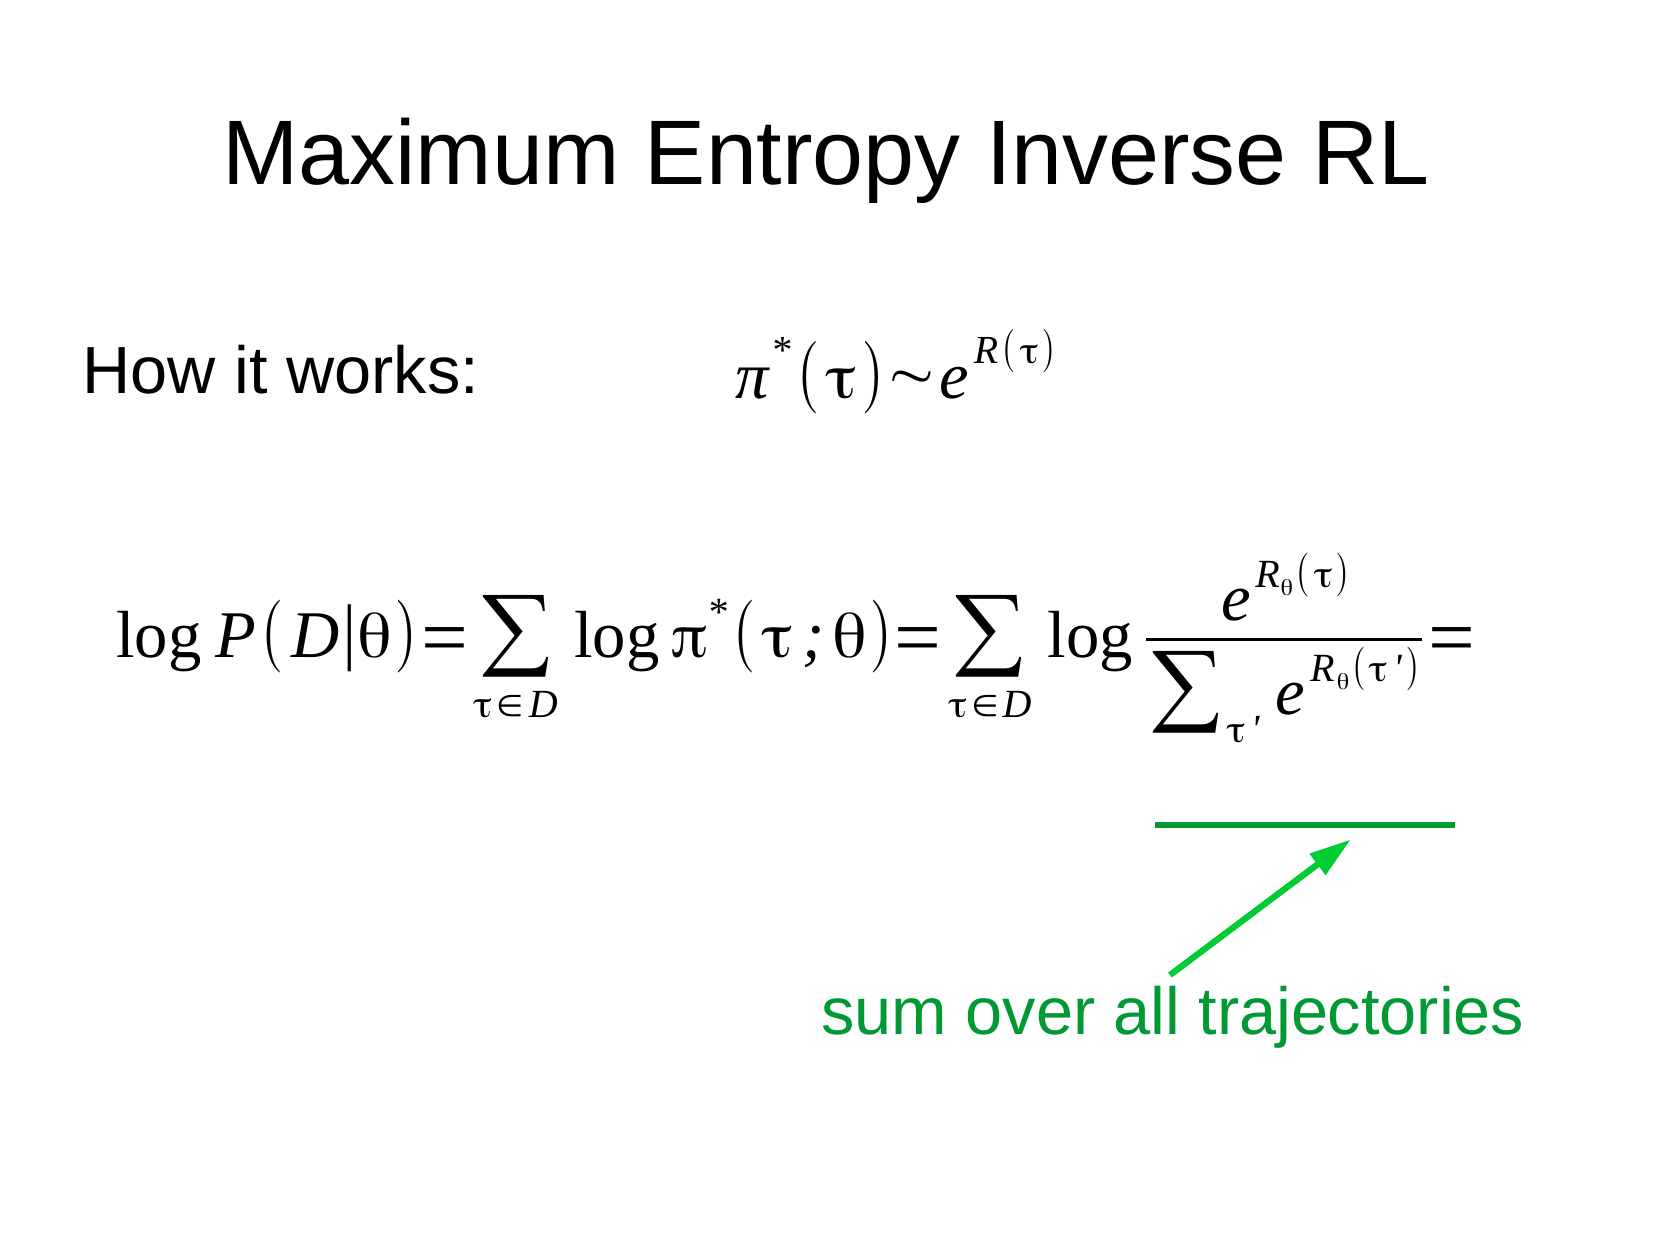

# Maximum Entropy Inverse RL
How it works:
sum over all trajectories